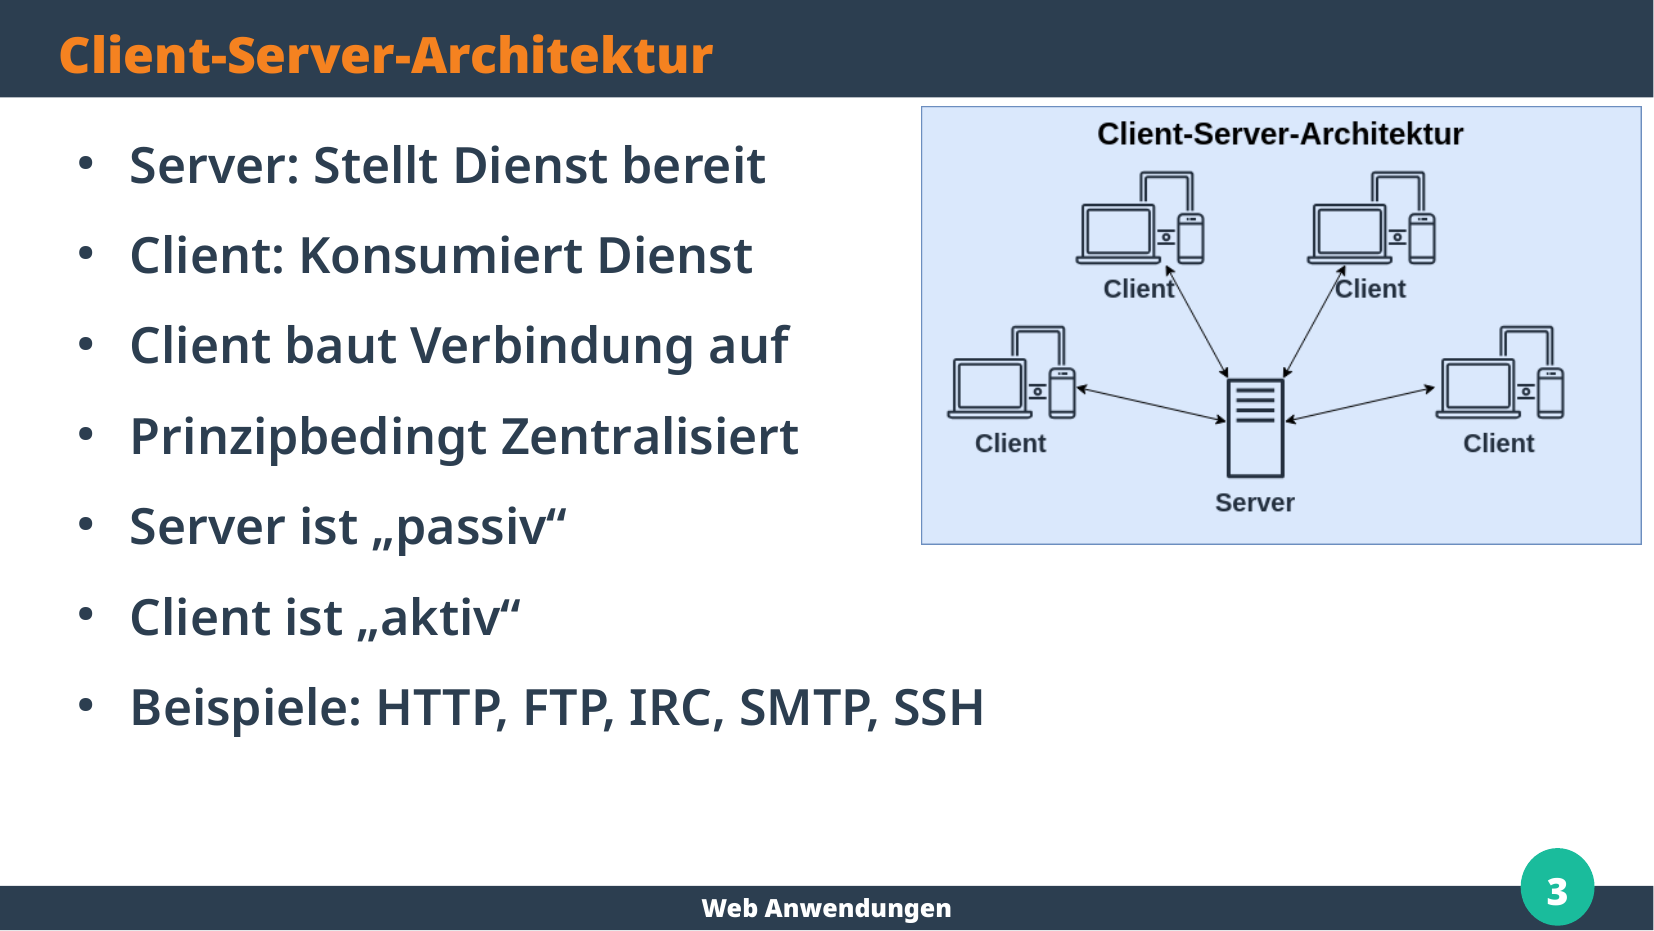

# Client-Server-Architektur
Server: Stellt Dienst bereit
Client: Konsumiert Dienst
Client baut Verbindung auf
Prinzipbedingt Zentralisiert
Server ist „passiv“
Client ist „aktiv“
Beispiele: HTTP, FTP, IRC, SMTP, SSH
3